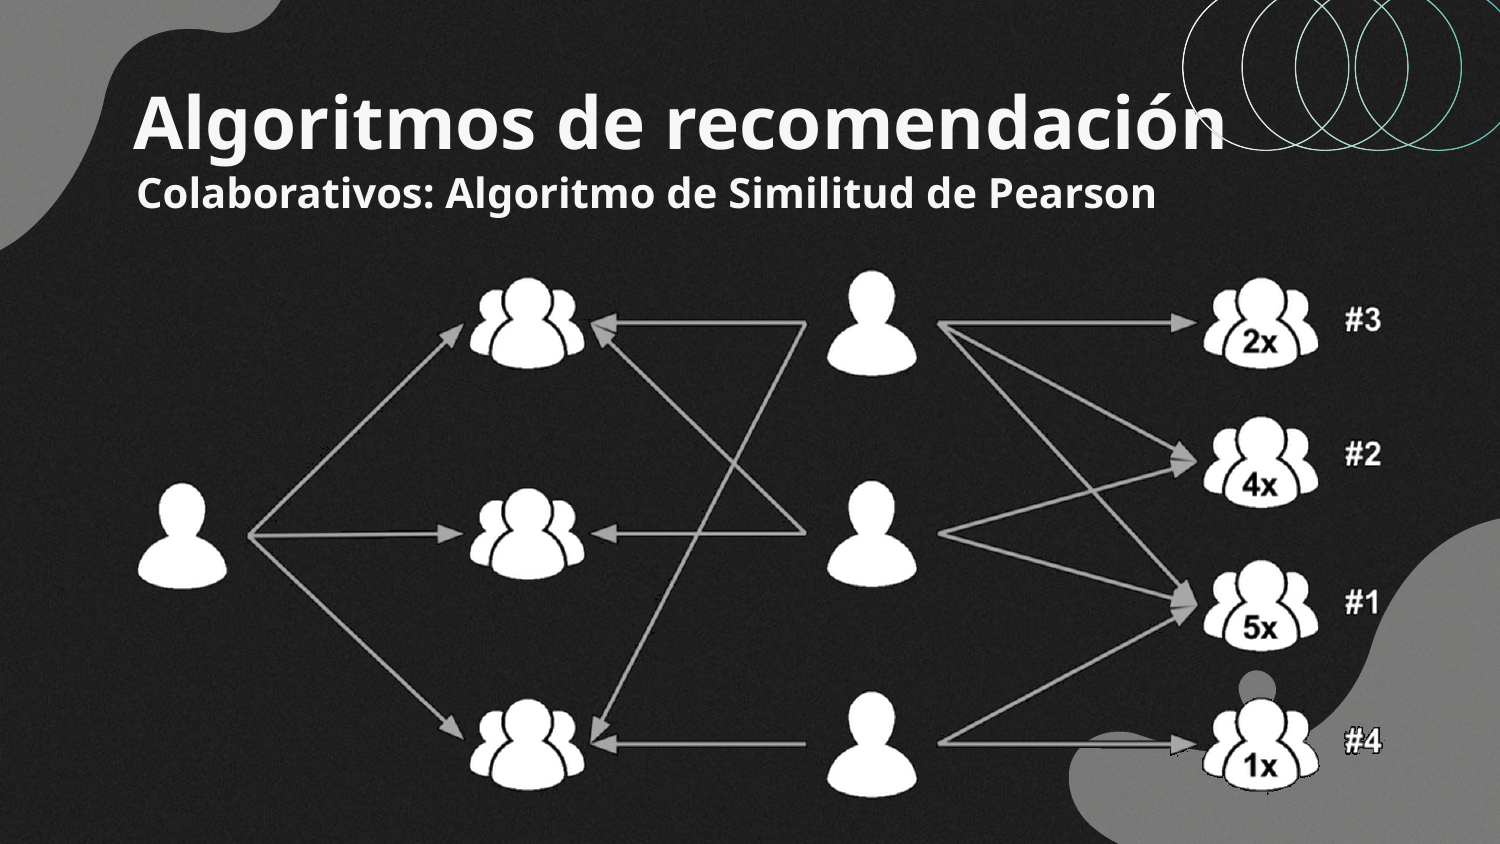

# Algoritmos de recomendación
Colaborativos: Algoritmo de Similitud de Pearson